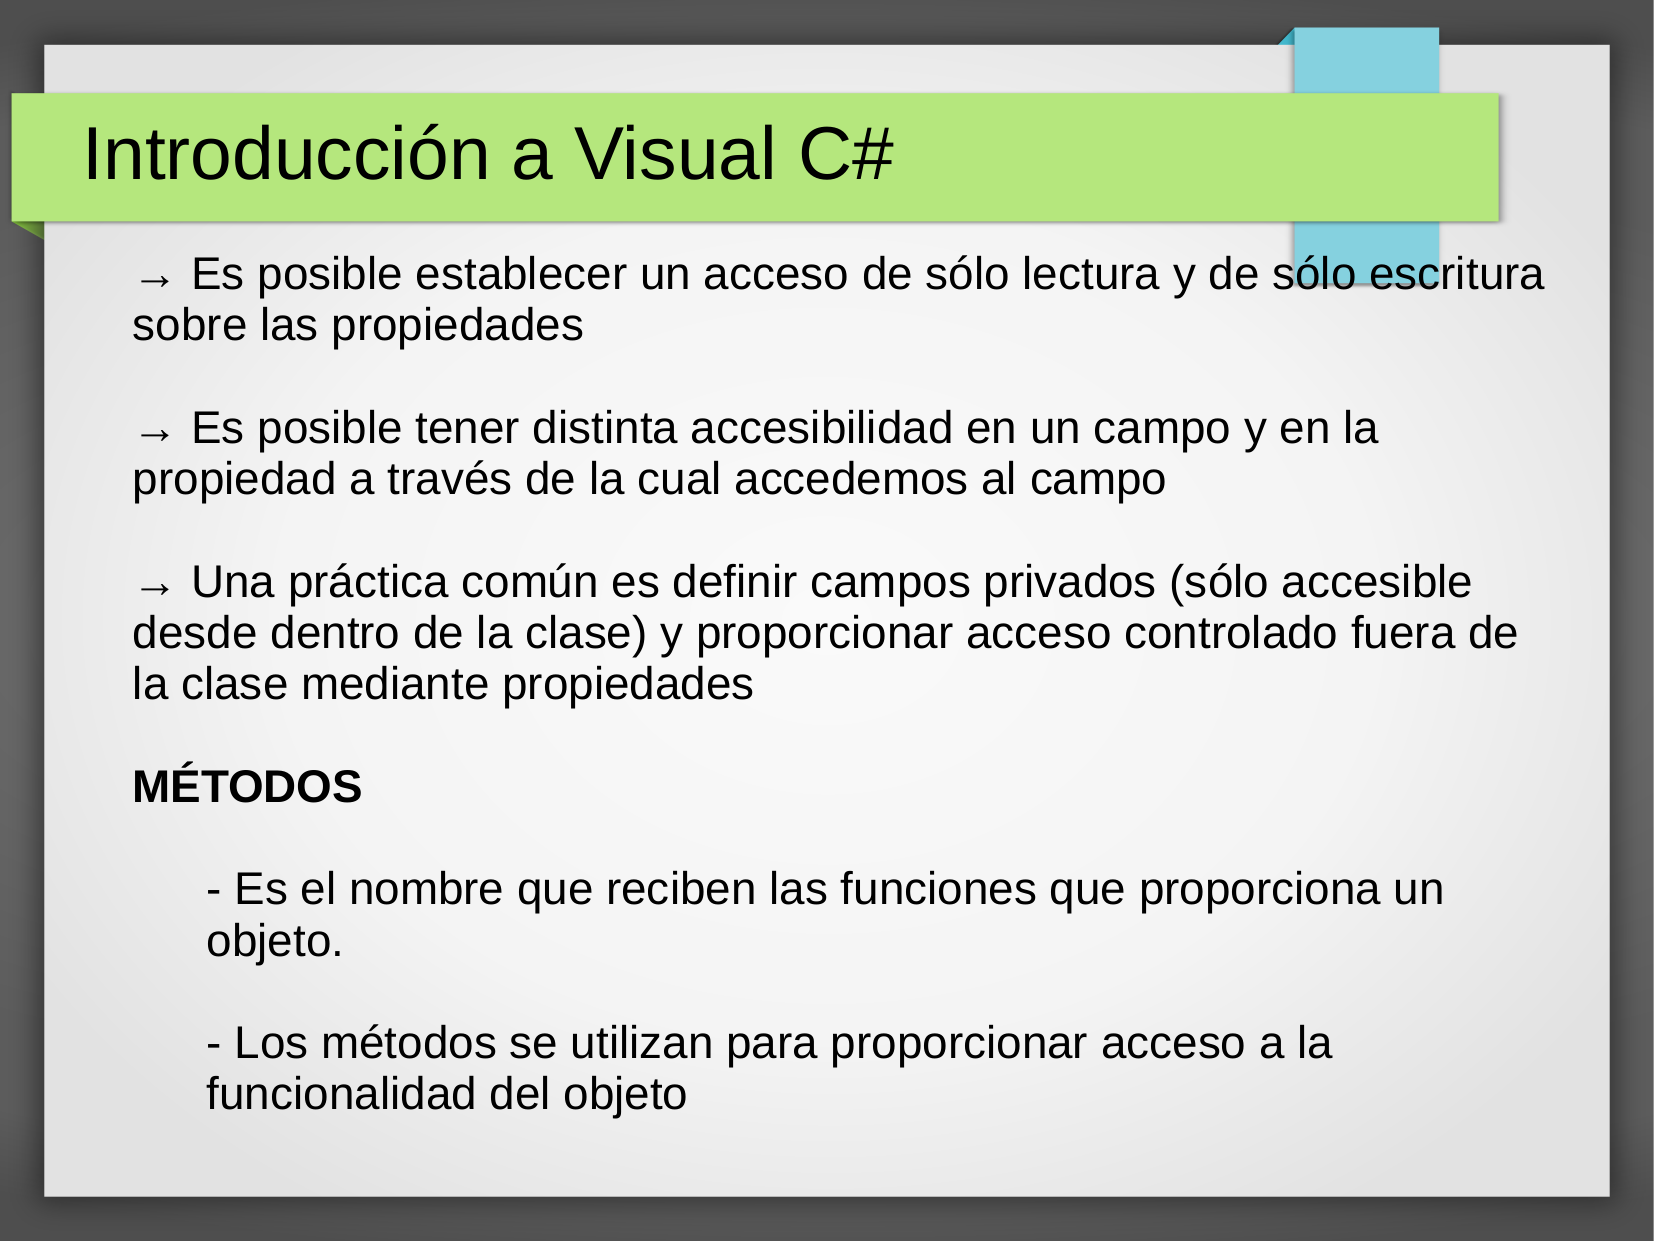

# Introducción a Visual C#
	→ Es posible establecer un acceso de sólo lectura y de sólo escritura 	sobre las propiedades
	→ Es posible tener distinta accesibilidad en un campo y en la 			propiedad a través de la cual accedemos al campo
	→ Una práctica común es definir campos privados (sólo accesible 		desde dentro de la clase) y proporcionar acceso controlado fuera de 		la clase mediante propiedades
	MÉTODOS
		- Es el nombre que reciben las funciones que proporciona un 				objeto.
		- Los métodos se utilizan para proporcionar acceso a la 					funcionalidad del objeto